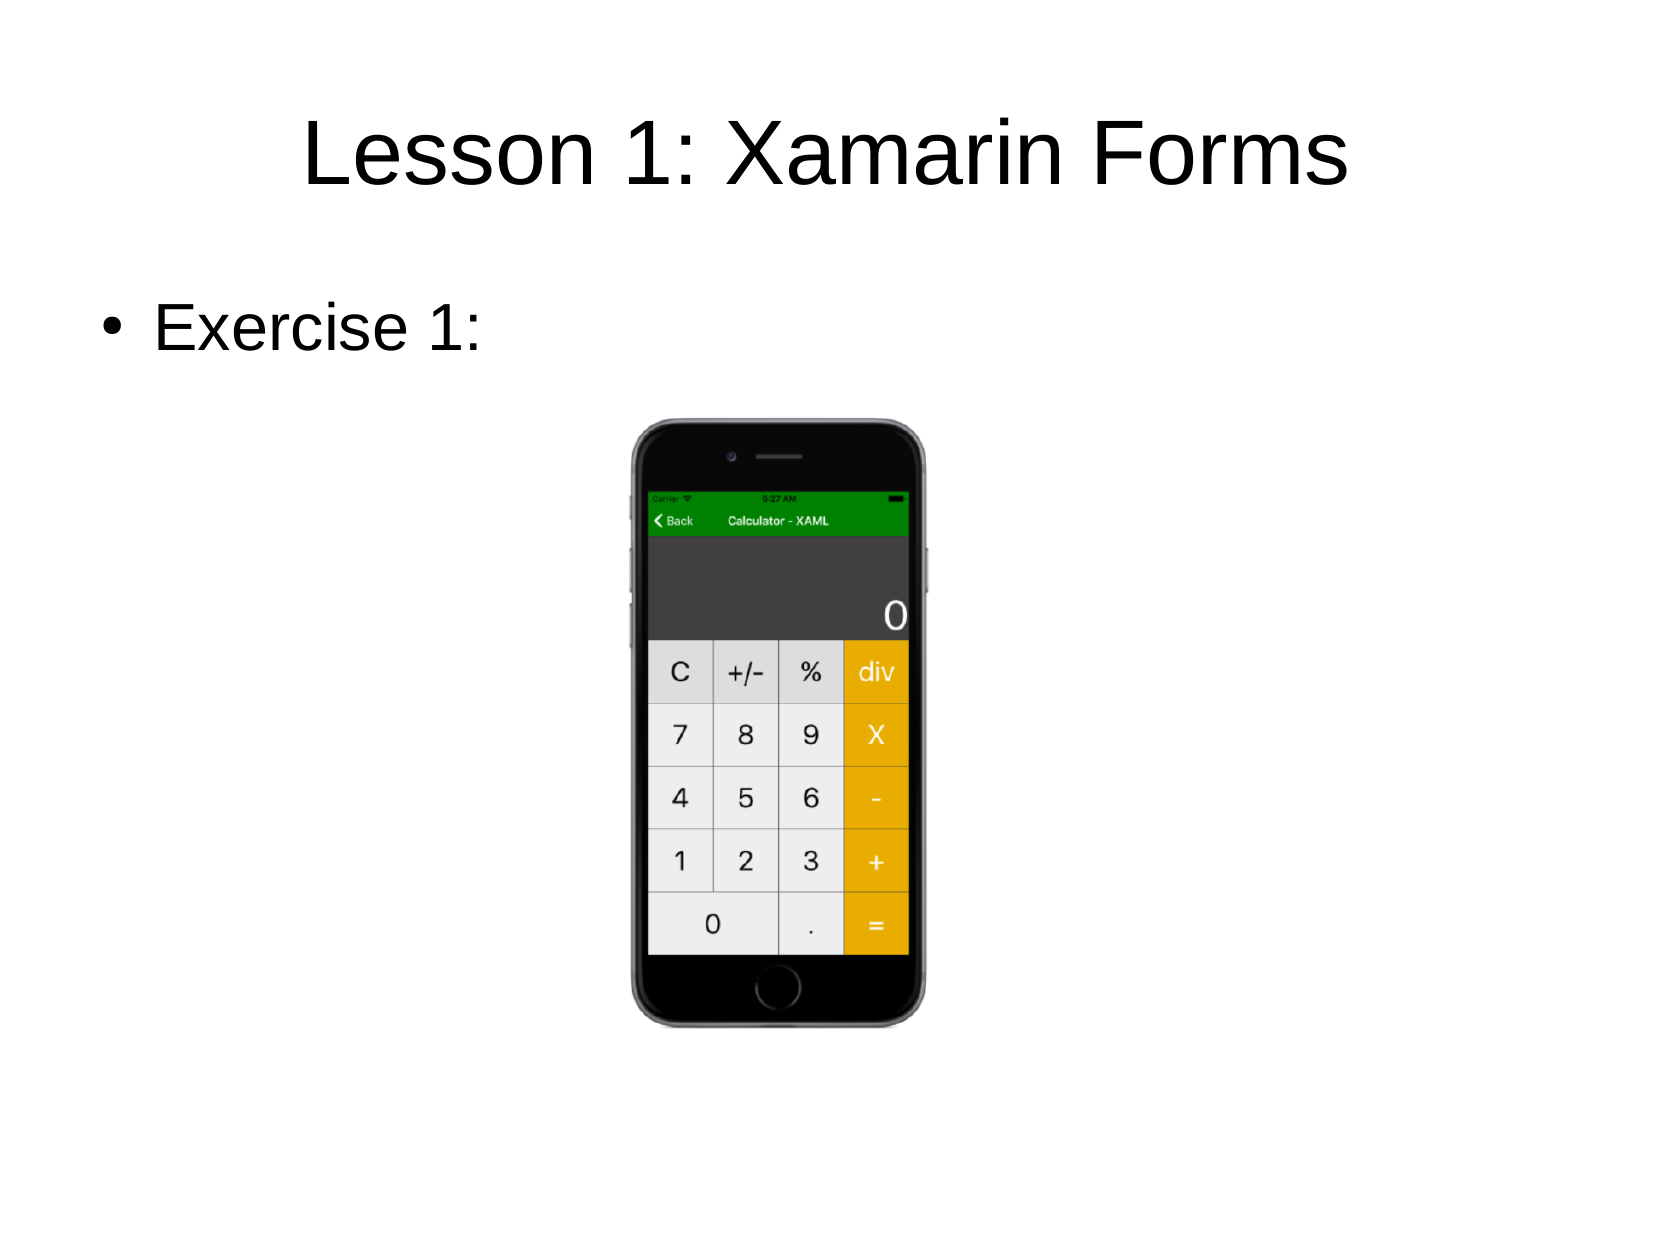

# Lesson 1: Xamarin Forms
Exercise 1: